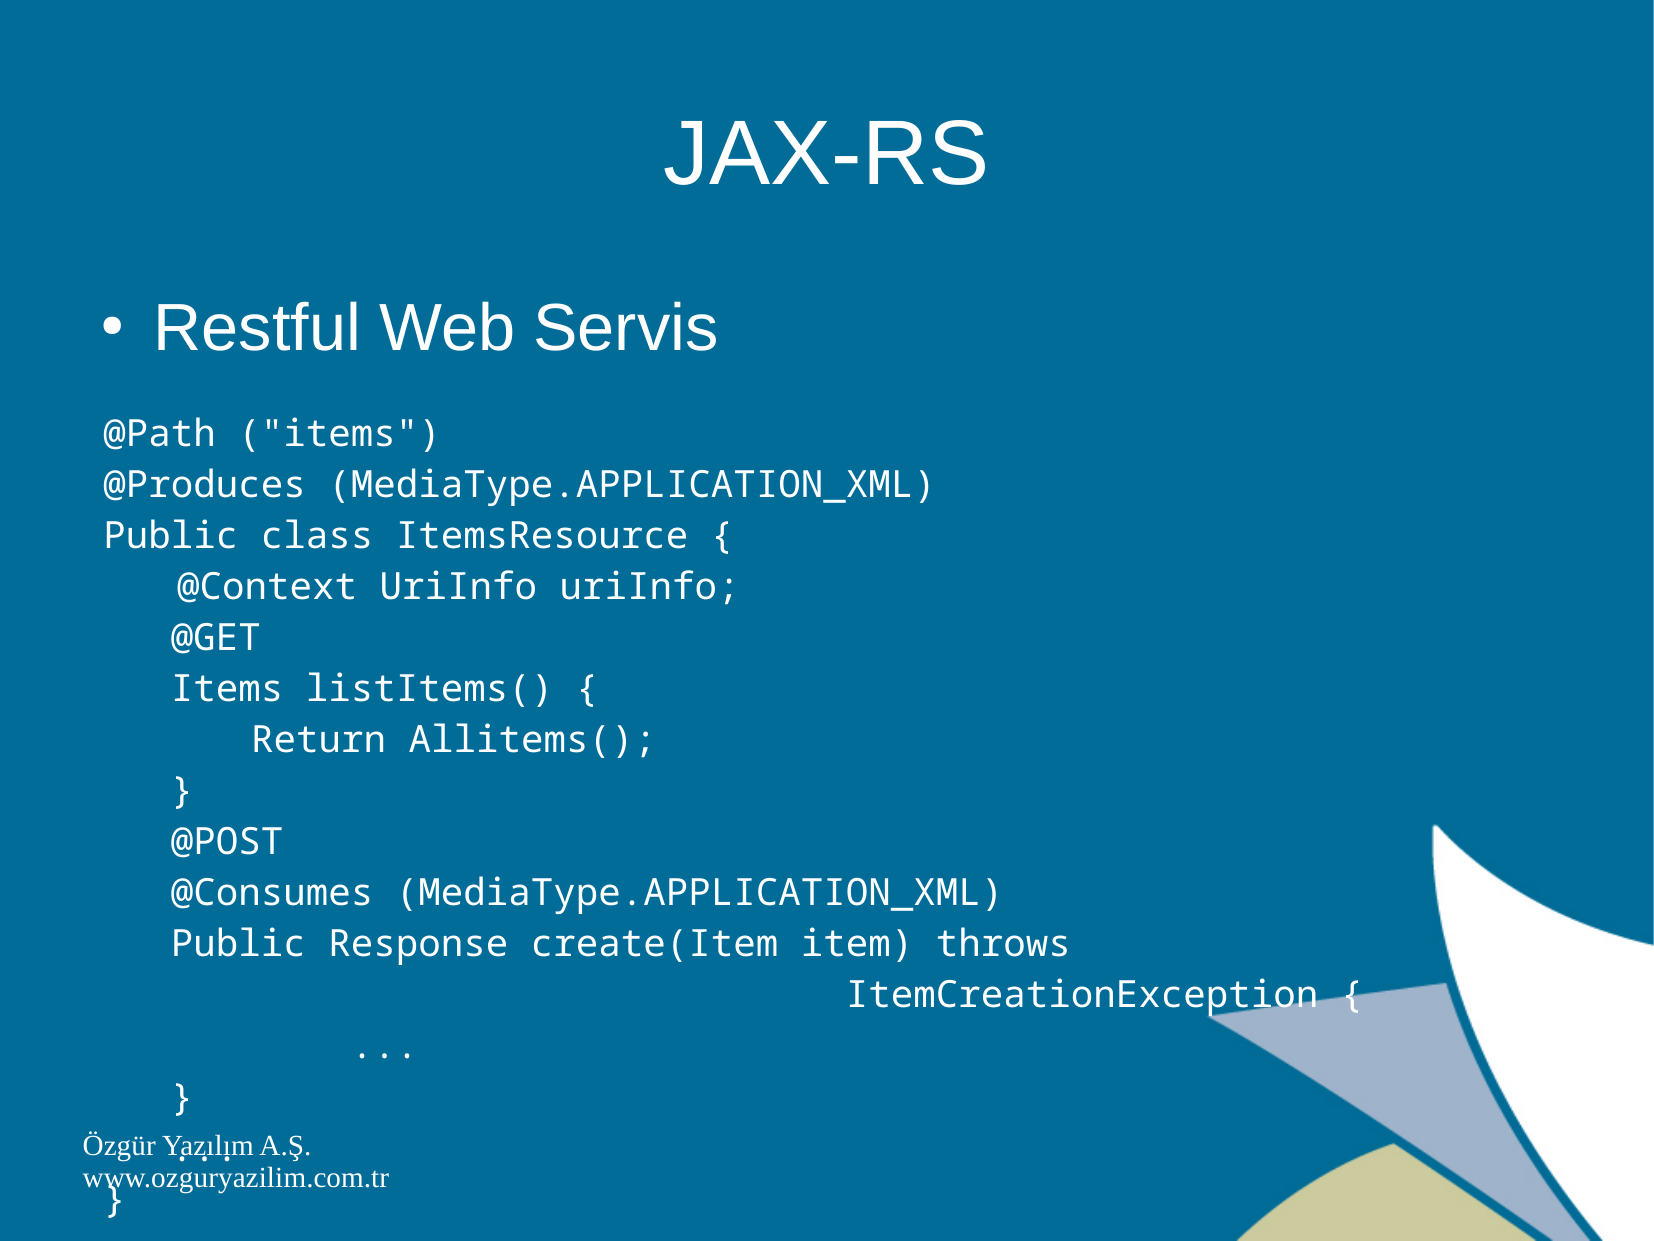

# JAX-RS
Restful Web Servis
@Path ("items")
@Produces (MediaType.APPLICATION_XML)
Public class ItemsResource {
	@Context UriInfo uriInfo;
 @GET
 Items listItems() {
 		Return Allitems();
 }
 @POST
 @Consumes (MediaType.APPLICATION_XML)
 Public Response create(Item item) throws ItemCreationException {
 ...
 }
 ...
}